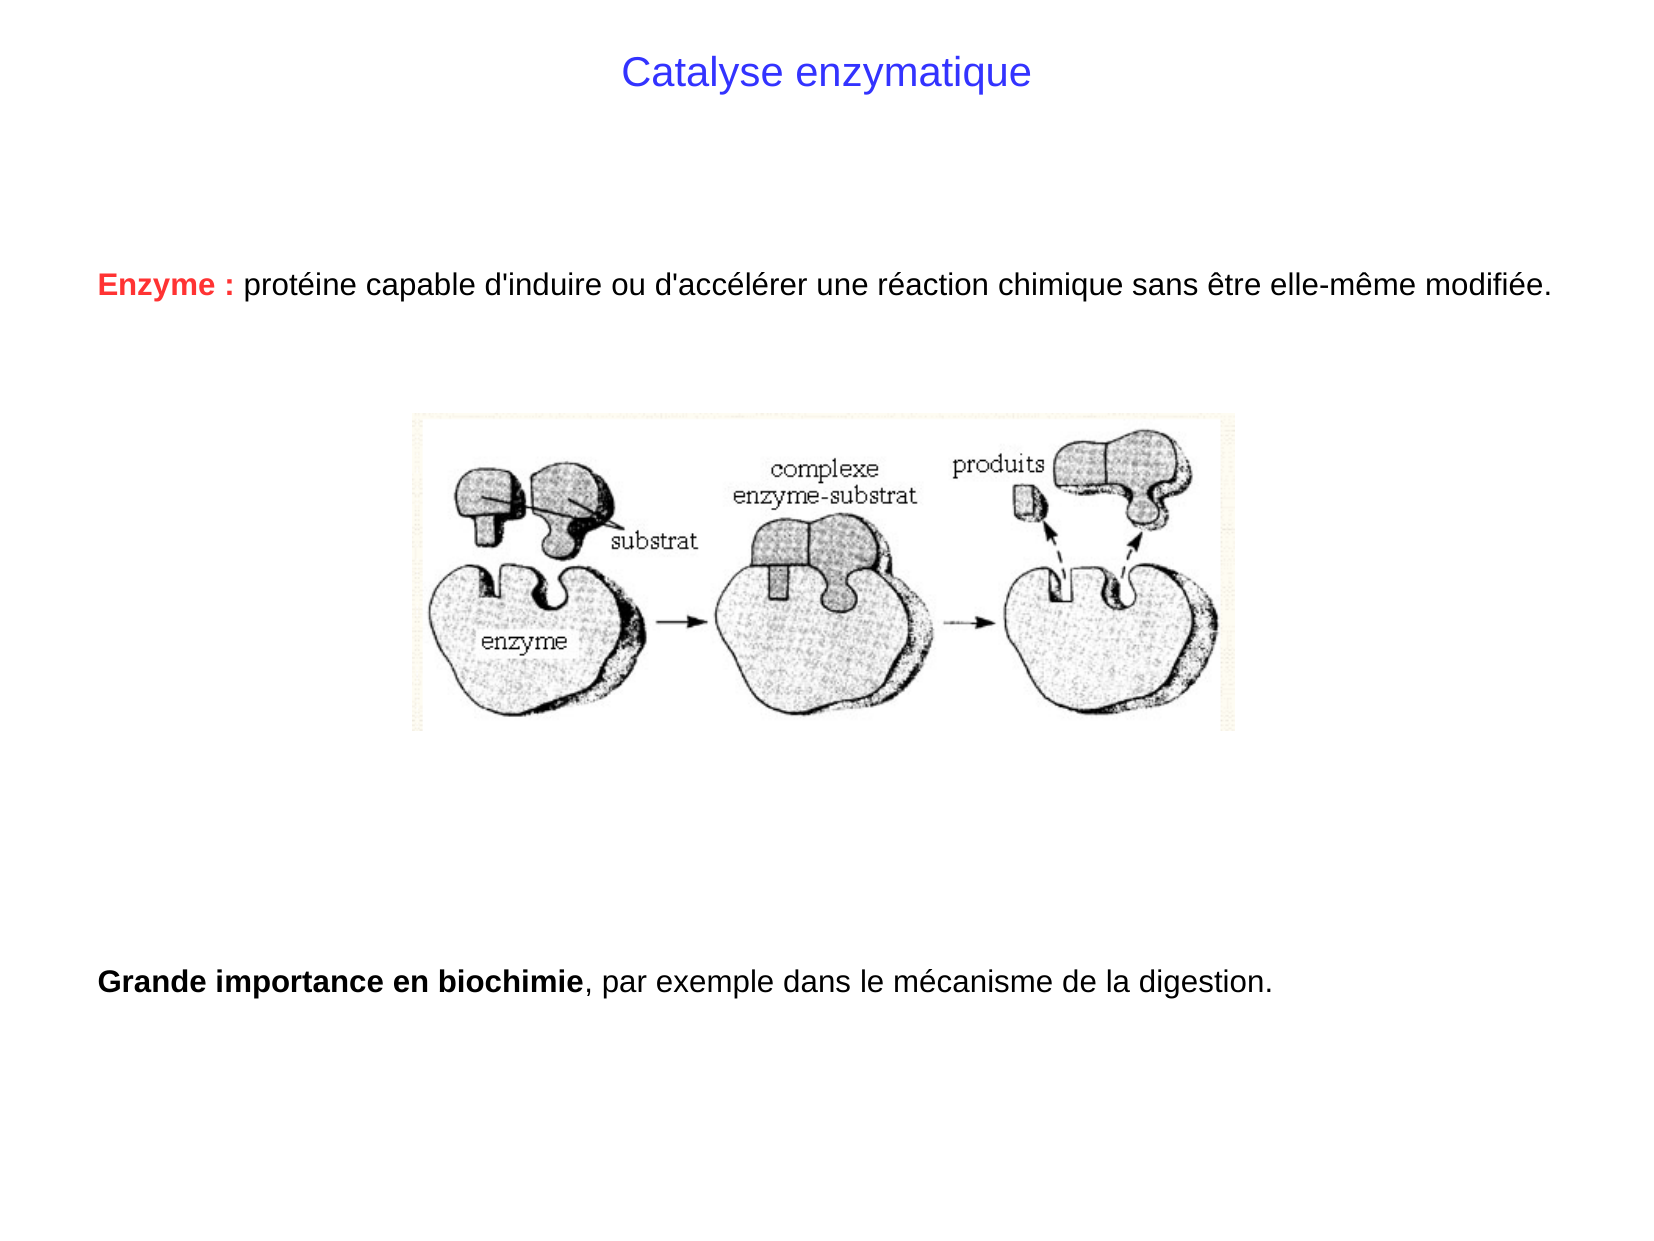

# Catalyse enzymatique
Enzyme : protéine capable d'induire ou d'accélérer une réaction chimique sans être elle-même modifiée.
Grande importance en biochimie, par exemple dans le mécanisme de la digestion.